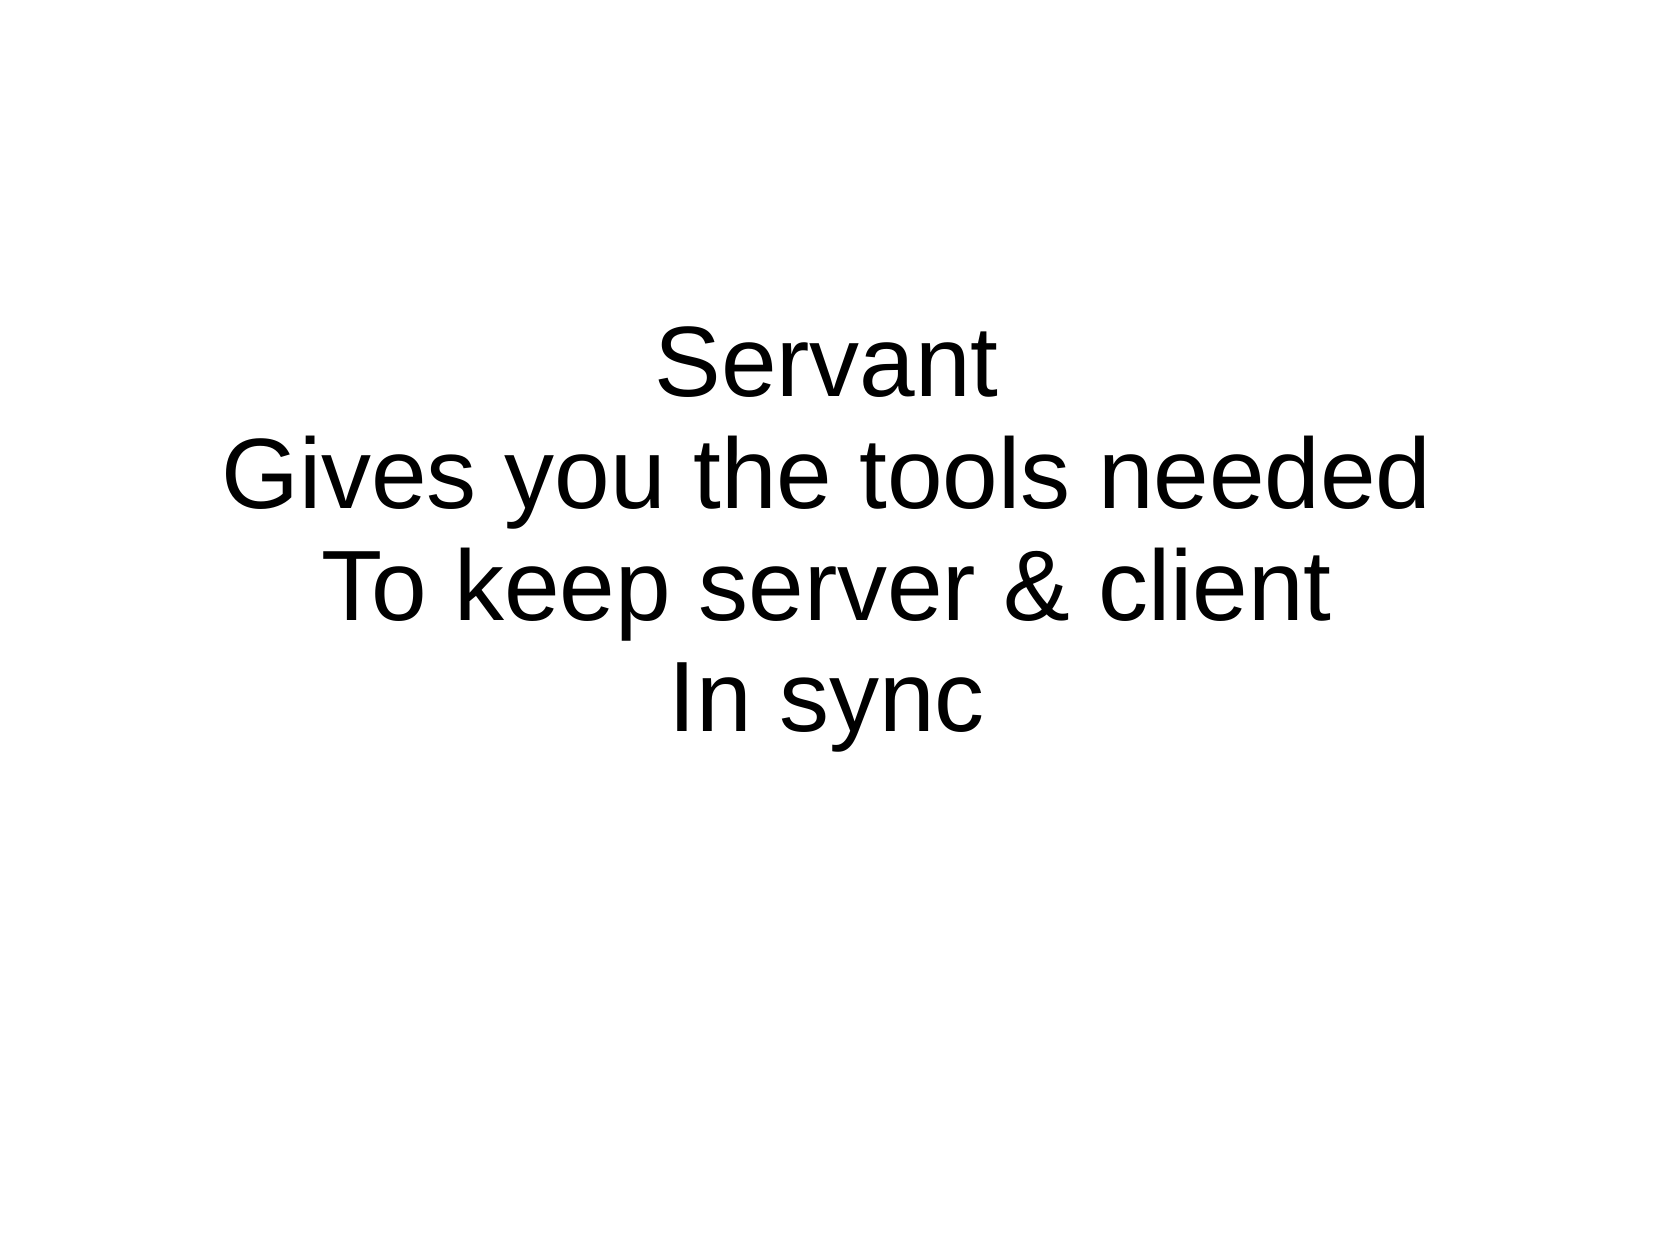

# Servant
Gives you the tools needed
To keep server & client
In sync